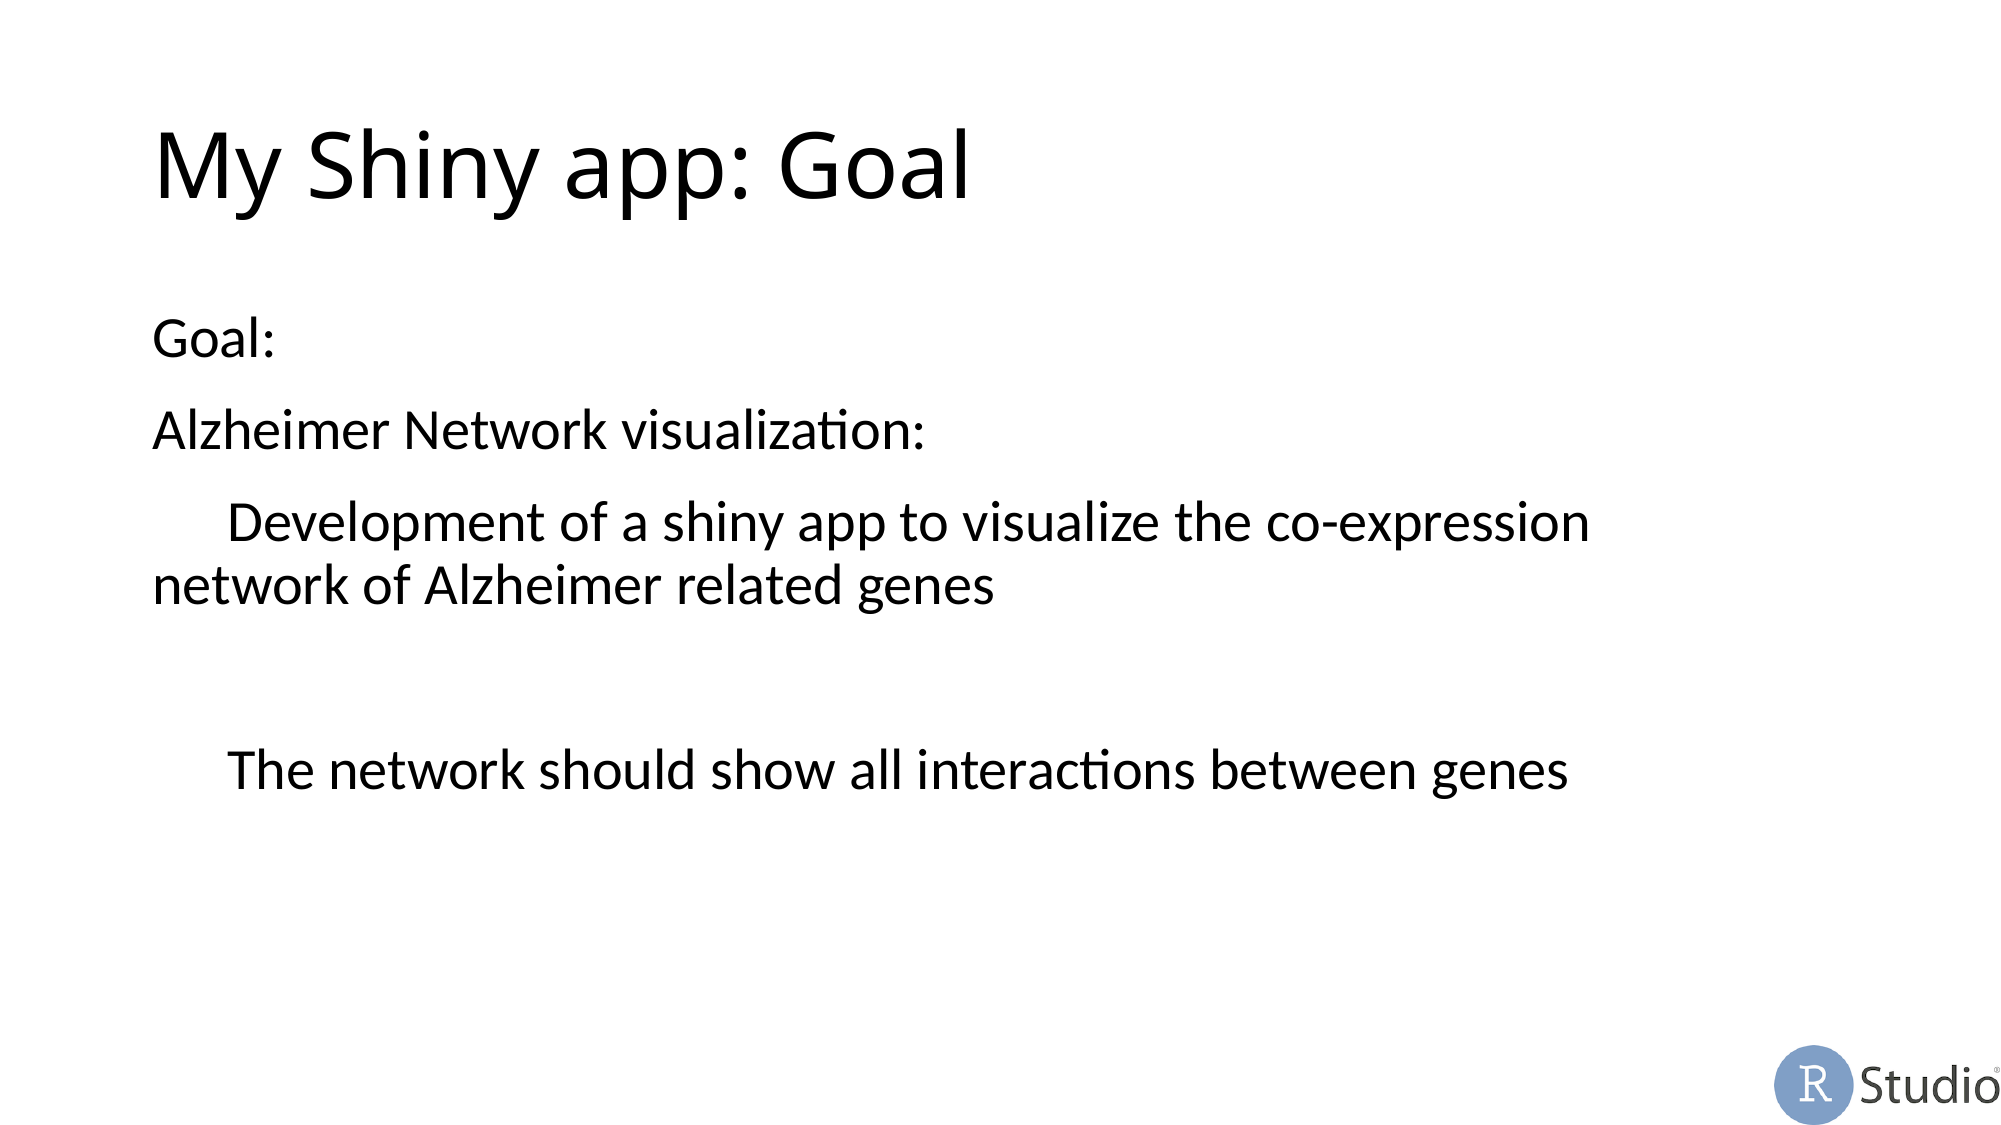

# My Shiny app: Goal
Goal:
Alzheimer Network visualization:
	Development of a shiny app to visualize the co-expression 	network of Alzheimer related genes
	The network should show all interactions between genes